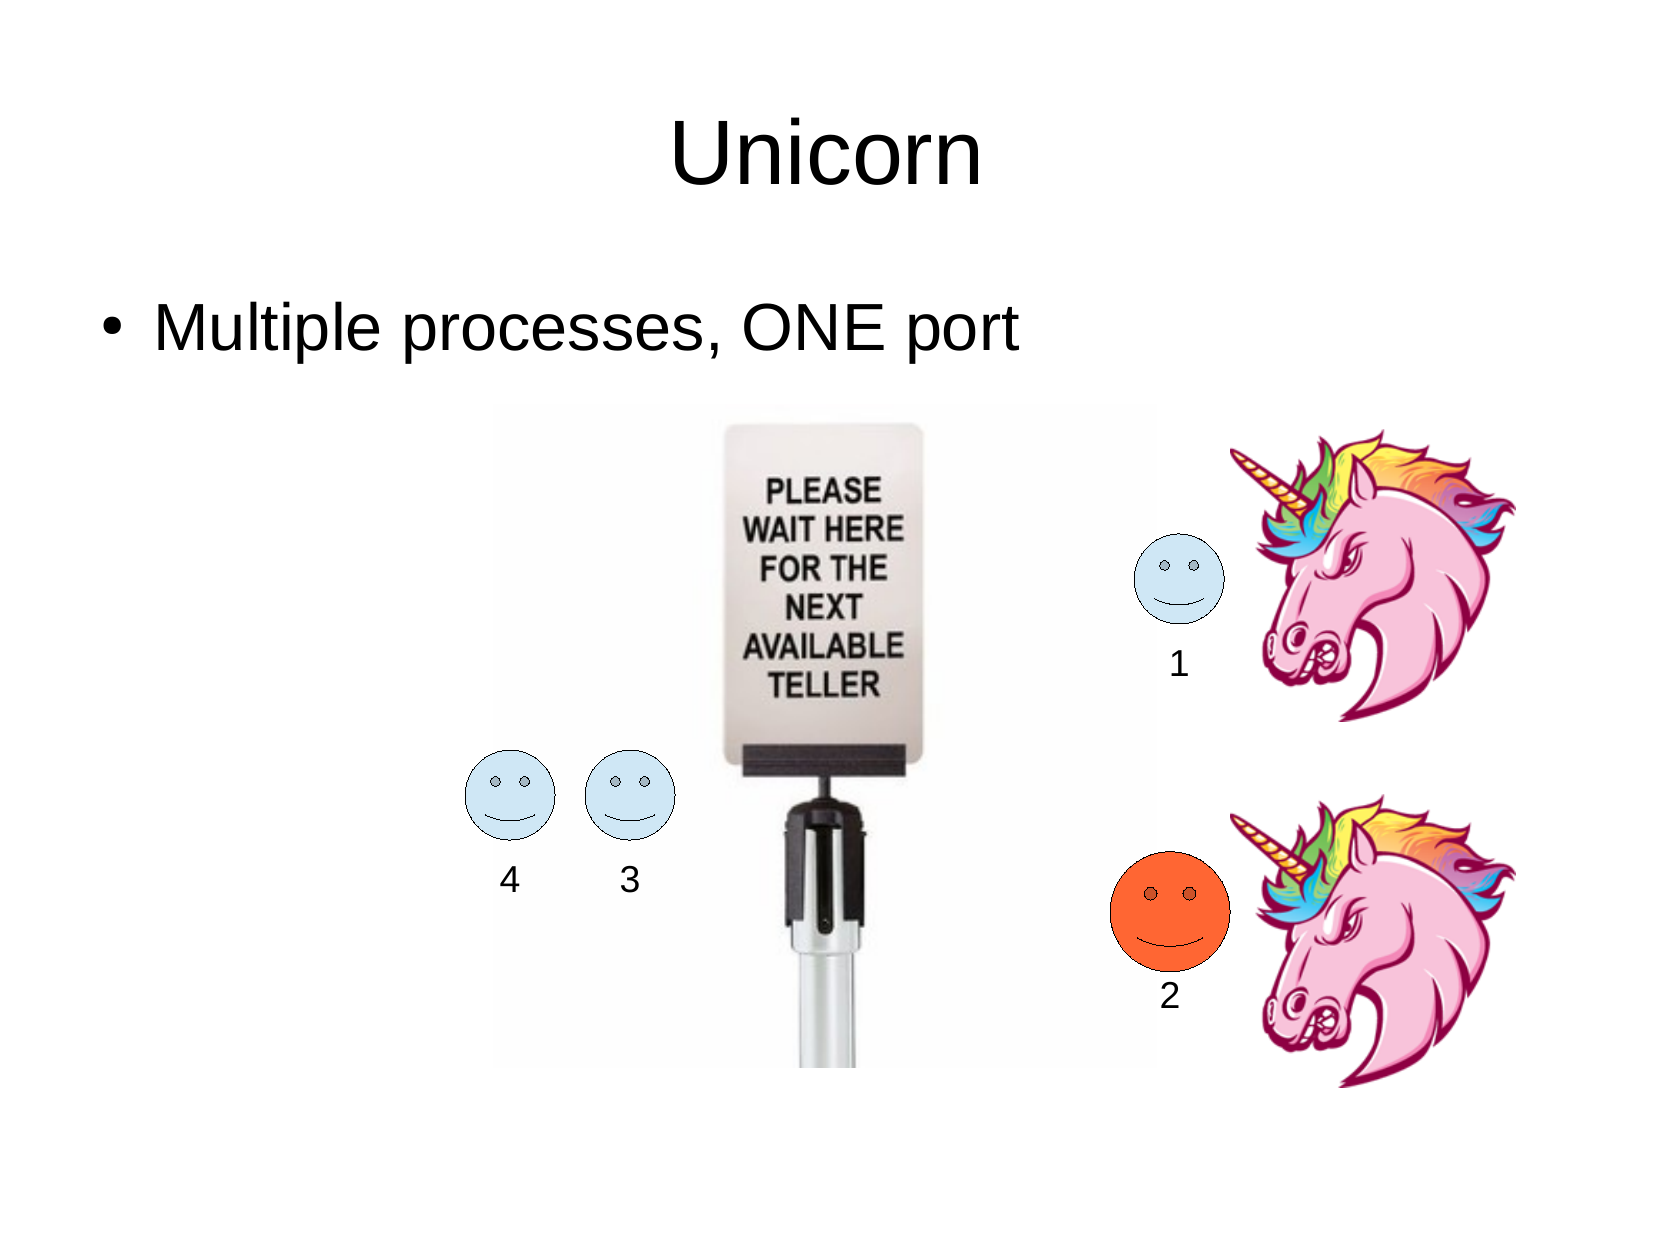

# Unicorn
Multiple processes, ONE port
1
4
3
2